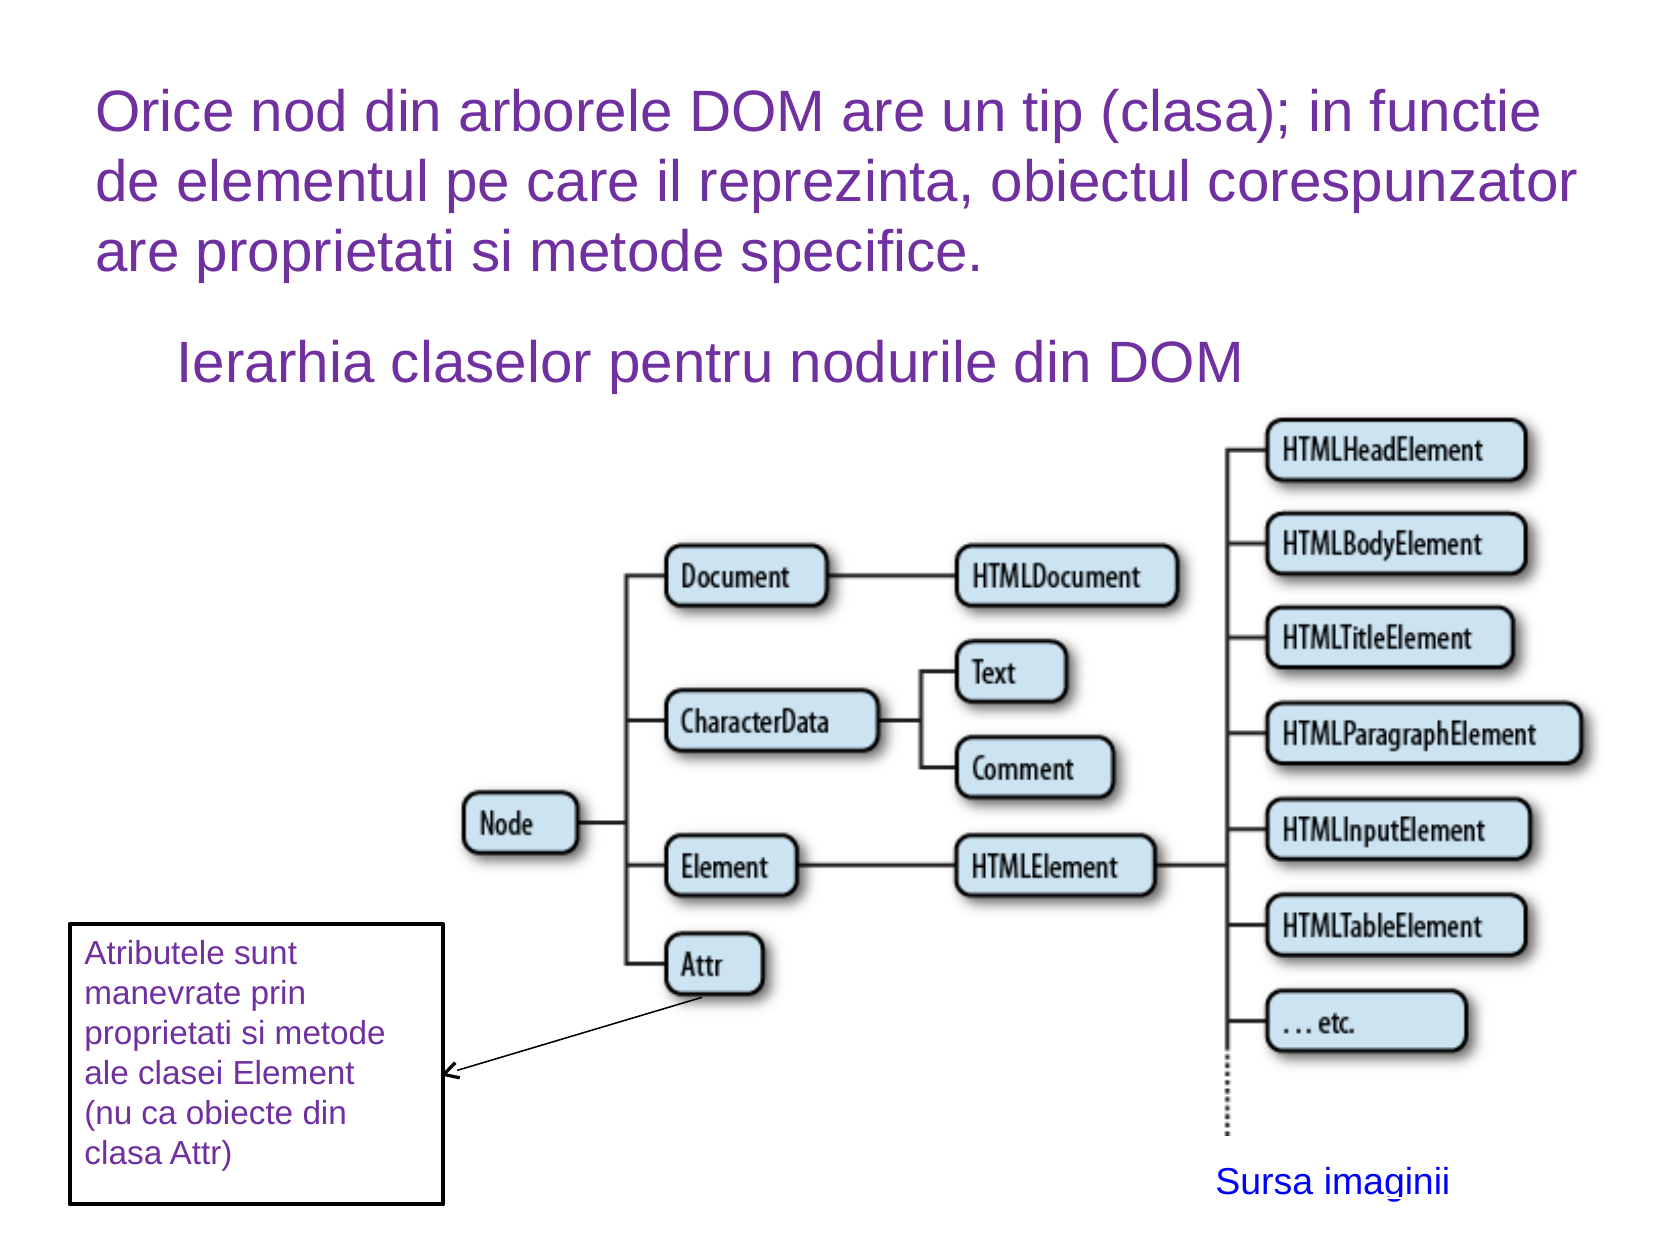

Orice nod din arborele DOM are un tip (clasa); in functie de elementul pe care il reprezinta, obiectul corespunzator are proprietati si metode specifice.
Ierarhia claselor pentru nodurile din DOM
Atributele sunt
manevrate prin
proprietati si metode
ale clasei Element
(nu ca obiecte din
clasa Attr)
Sursa imaginii